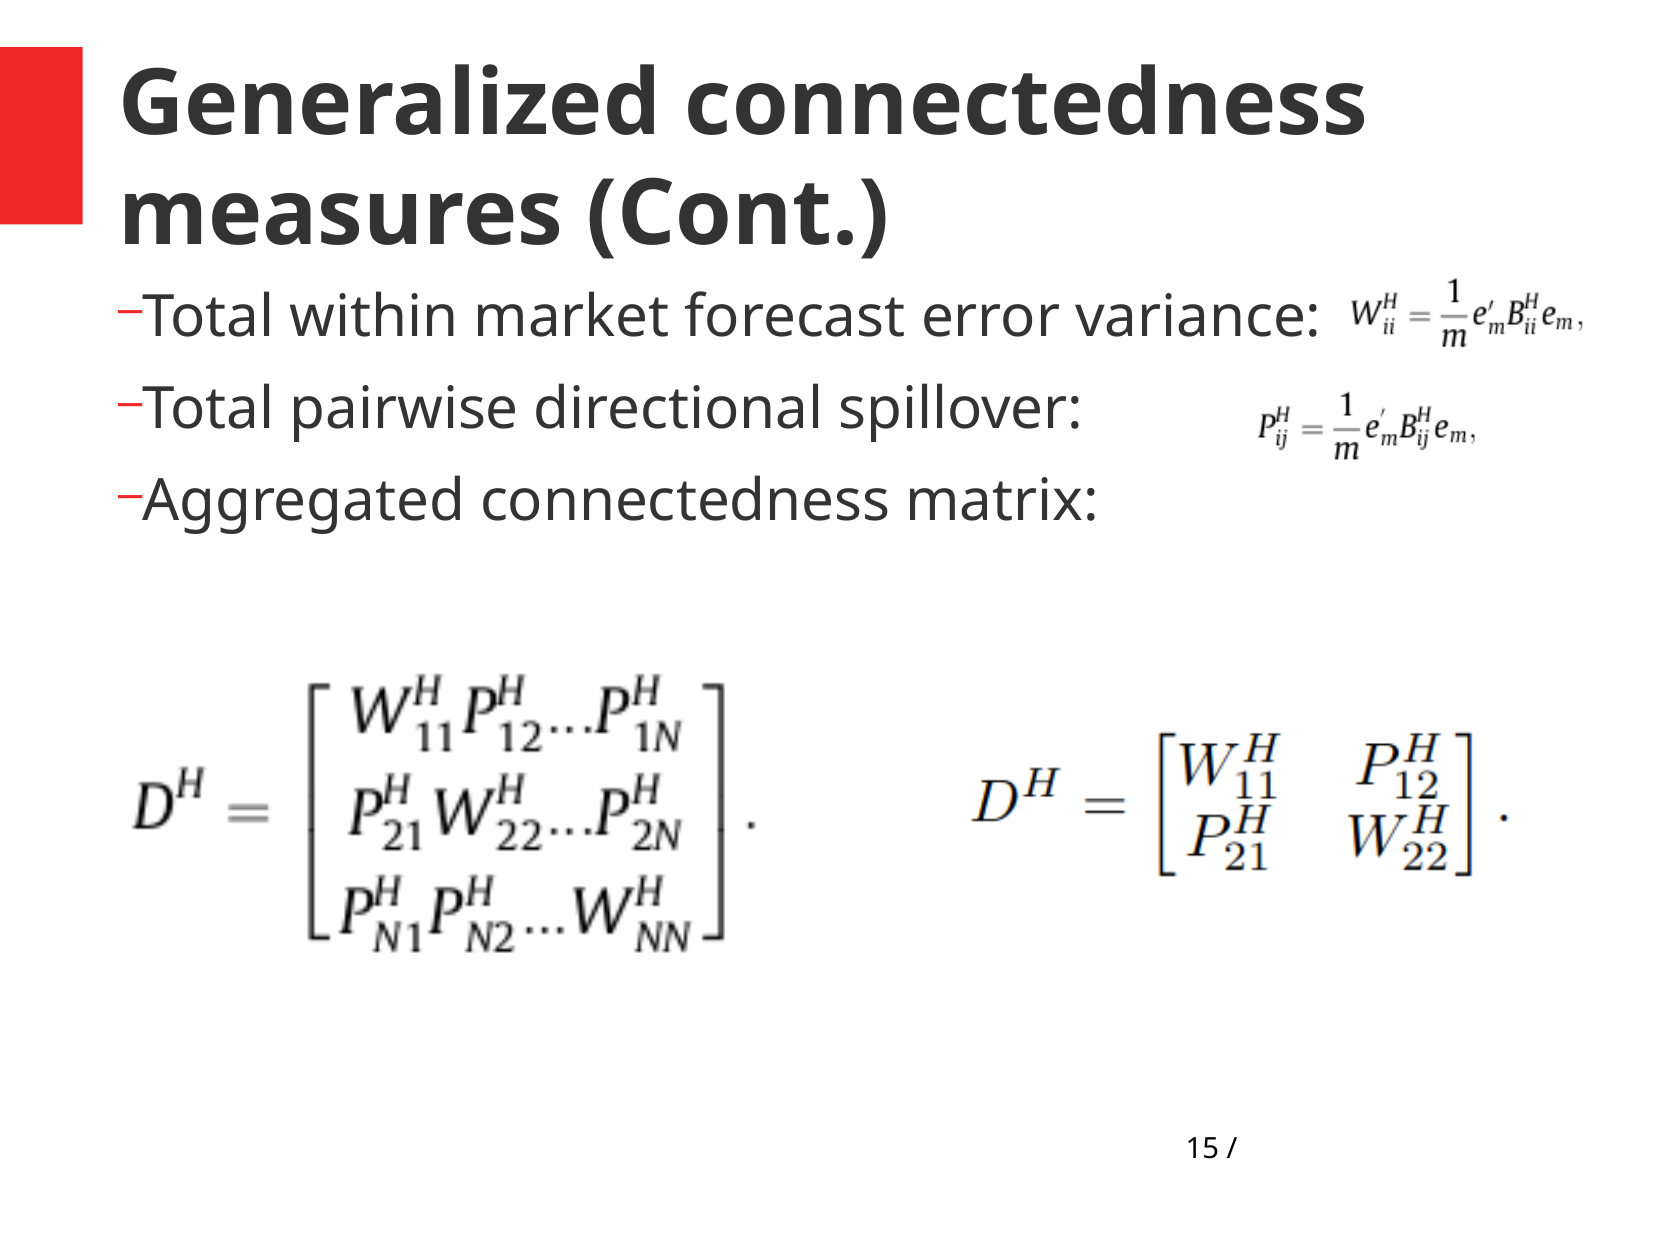

# Generalized connectedness measures (Cont.)
Total within market forecast error variance:
Total pairwise directional spillover:
Aggregated connectedness matrix: